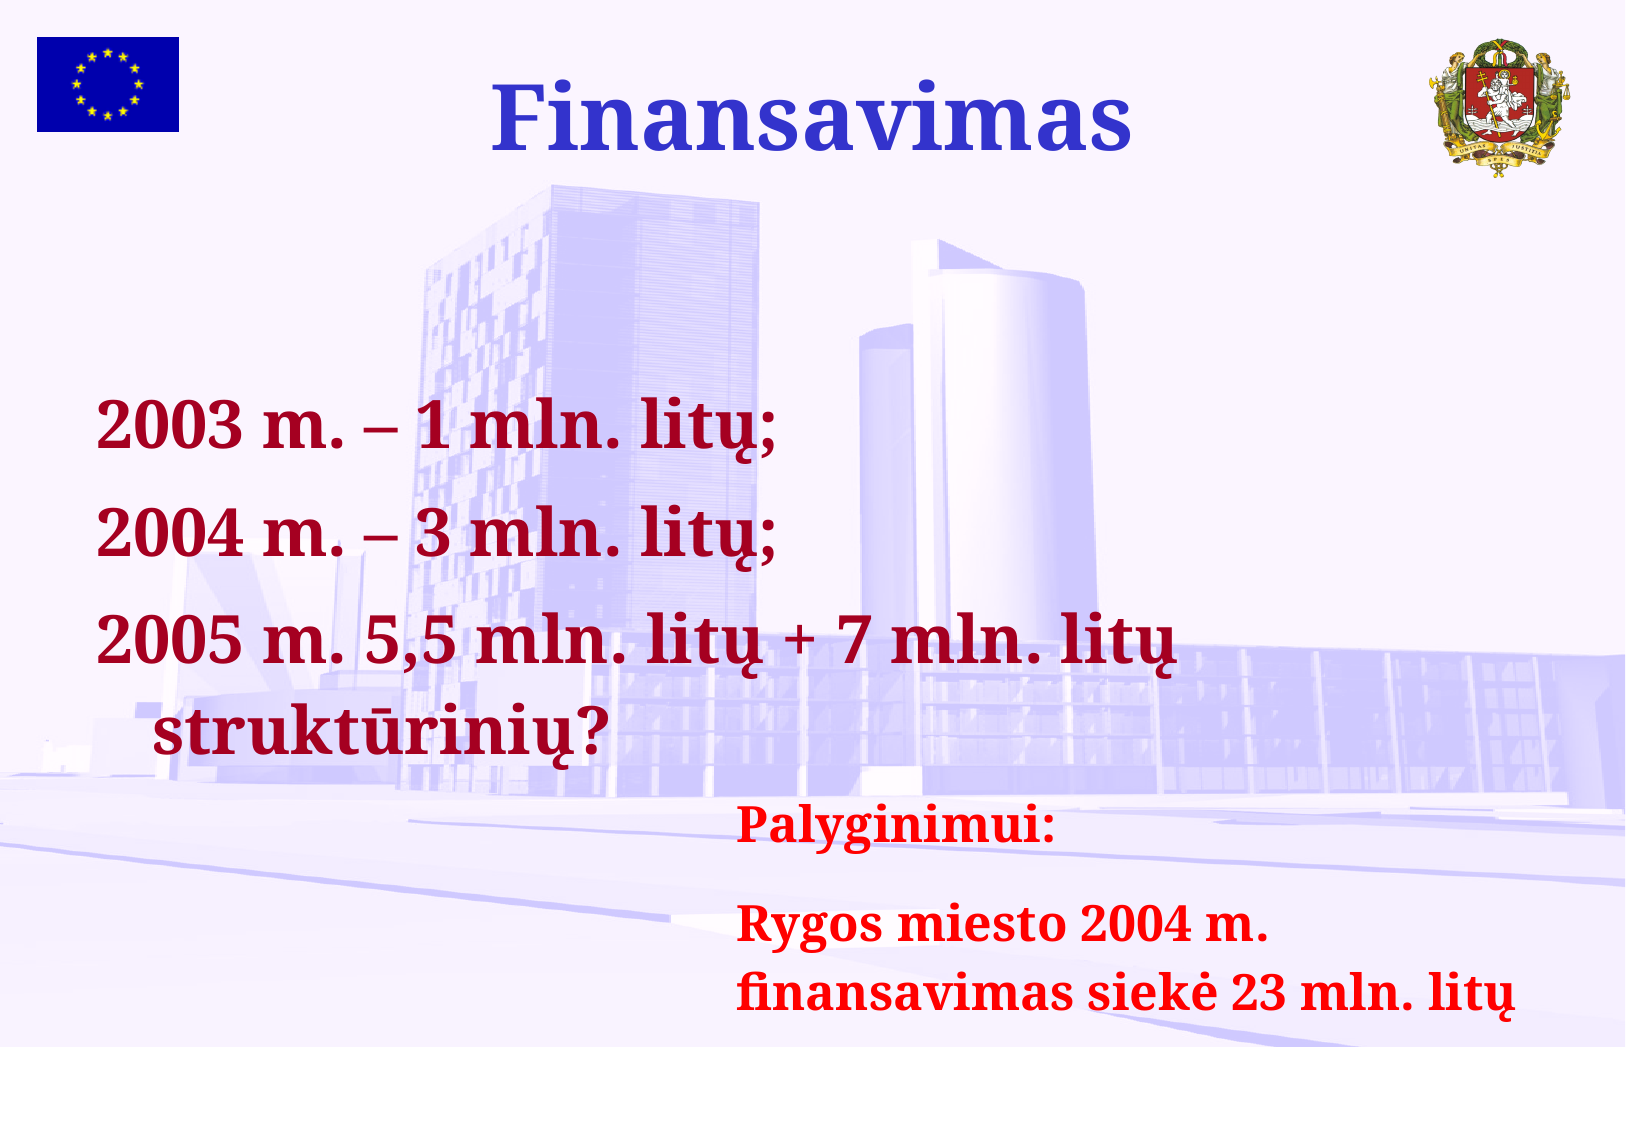

# Finansavimas
2003 m. – 1 mln. litų;
2004 m. – 3 mln. litų;
2005 m. 5,5 mln. litų + 7 mln. litų struktūrinių?
Palyginimui:
Rygos miesto 2004 m. finansavimas siekė 23 mln. litų